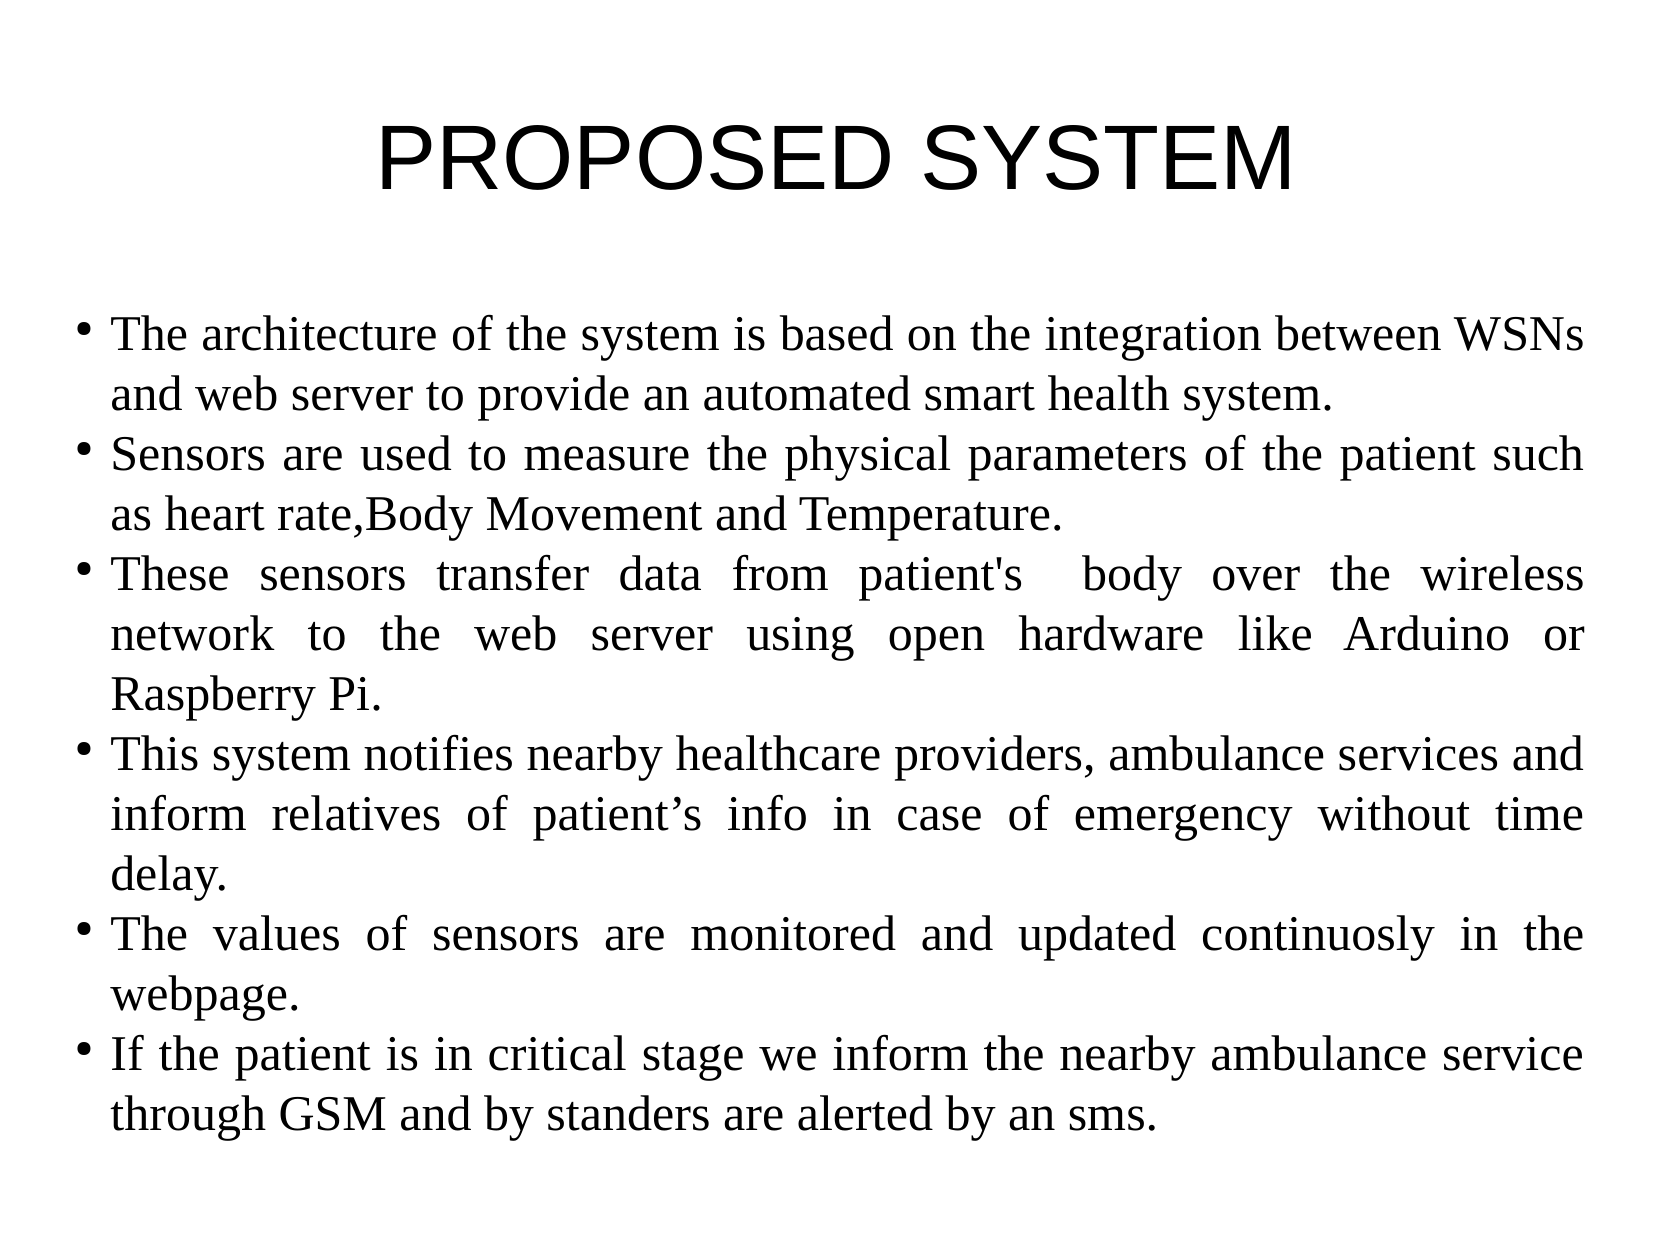

PROPOSED SYSTEM
The architecture of the system is based on the integration between WSNs and web server to provide an automated smart health system.
Sensors are used to measure the physical parameters of the patient such as heart rate,Body Movement and Temperature.
These sensors transfer data from patient's body over the wireless network to the web server using open hardware like Arduino or Raspberry Pi.
This system notifies nearby healthcare providers, ambulance services and inform relatives of patient’s info in case of emergency without time delay.
The values of sensors are monitored and updated continuosly in the webpage.
If the patient is in critical stage we inform the nearby ambulance service through GSM and by standers are alerted by an sms.